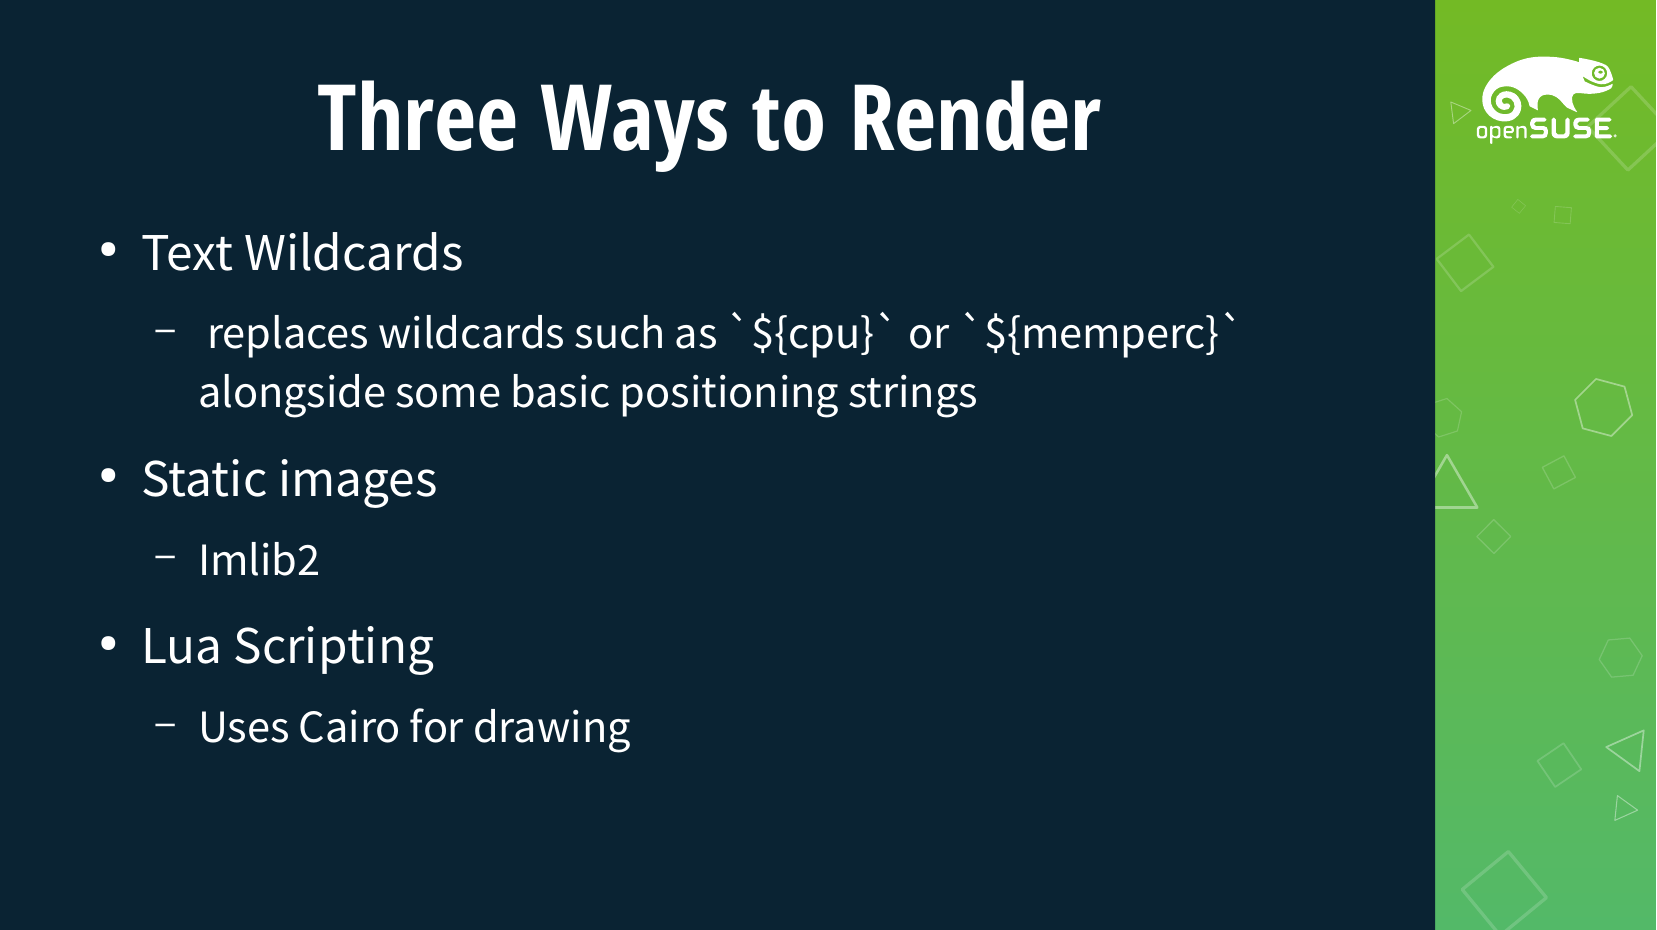

# Three Ways to Render
Text Wildcards
 replaces wildcards such as `${cpu}` or `${memperc}` alongside some basic positioning strings
Static images
Imlib2
Lua Scripting
Uses Cairo for drawing